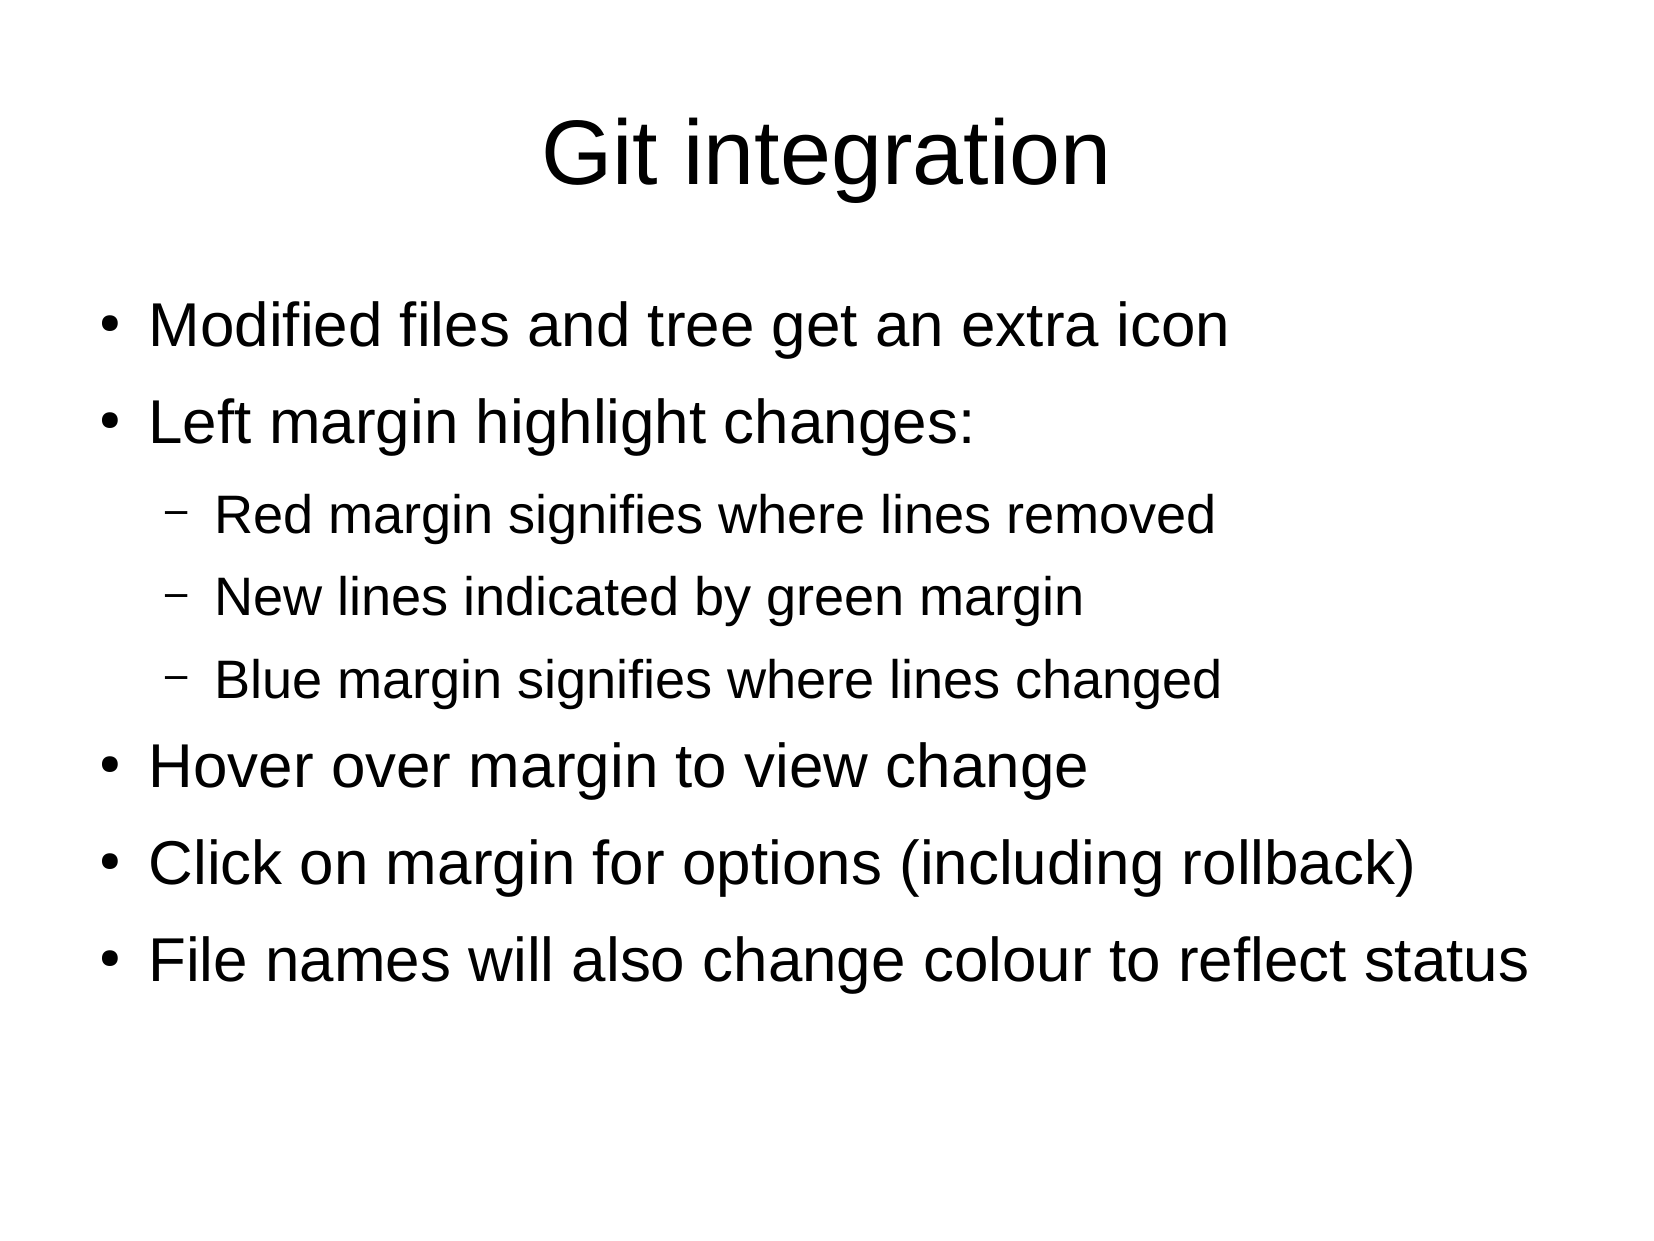

# Git integration
Modified files and tree get an extra icon
Left margin highlight changes:
Red margin signifies where lines removed
New lines indicated by green margin
Blue margin signifies where lines changed
Hover over margin to view change
Click on margin for options (including rollback)
File names will also change colour to reflect status